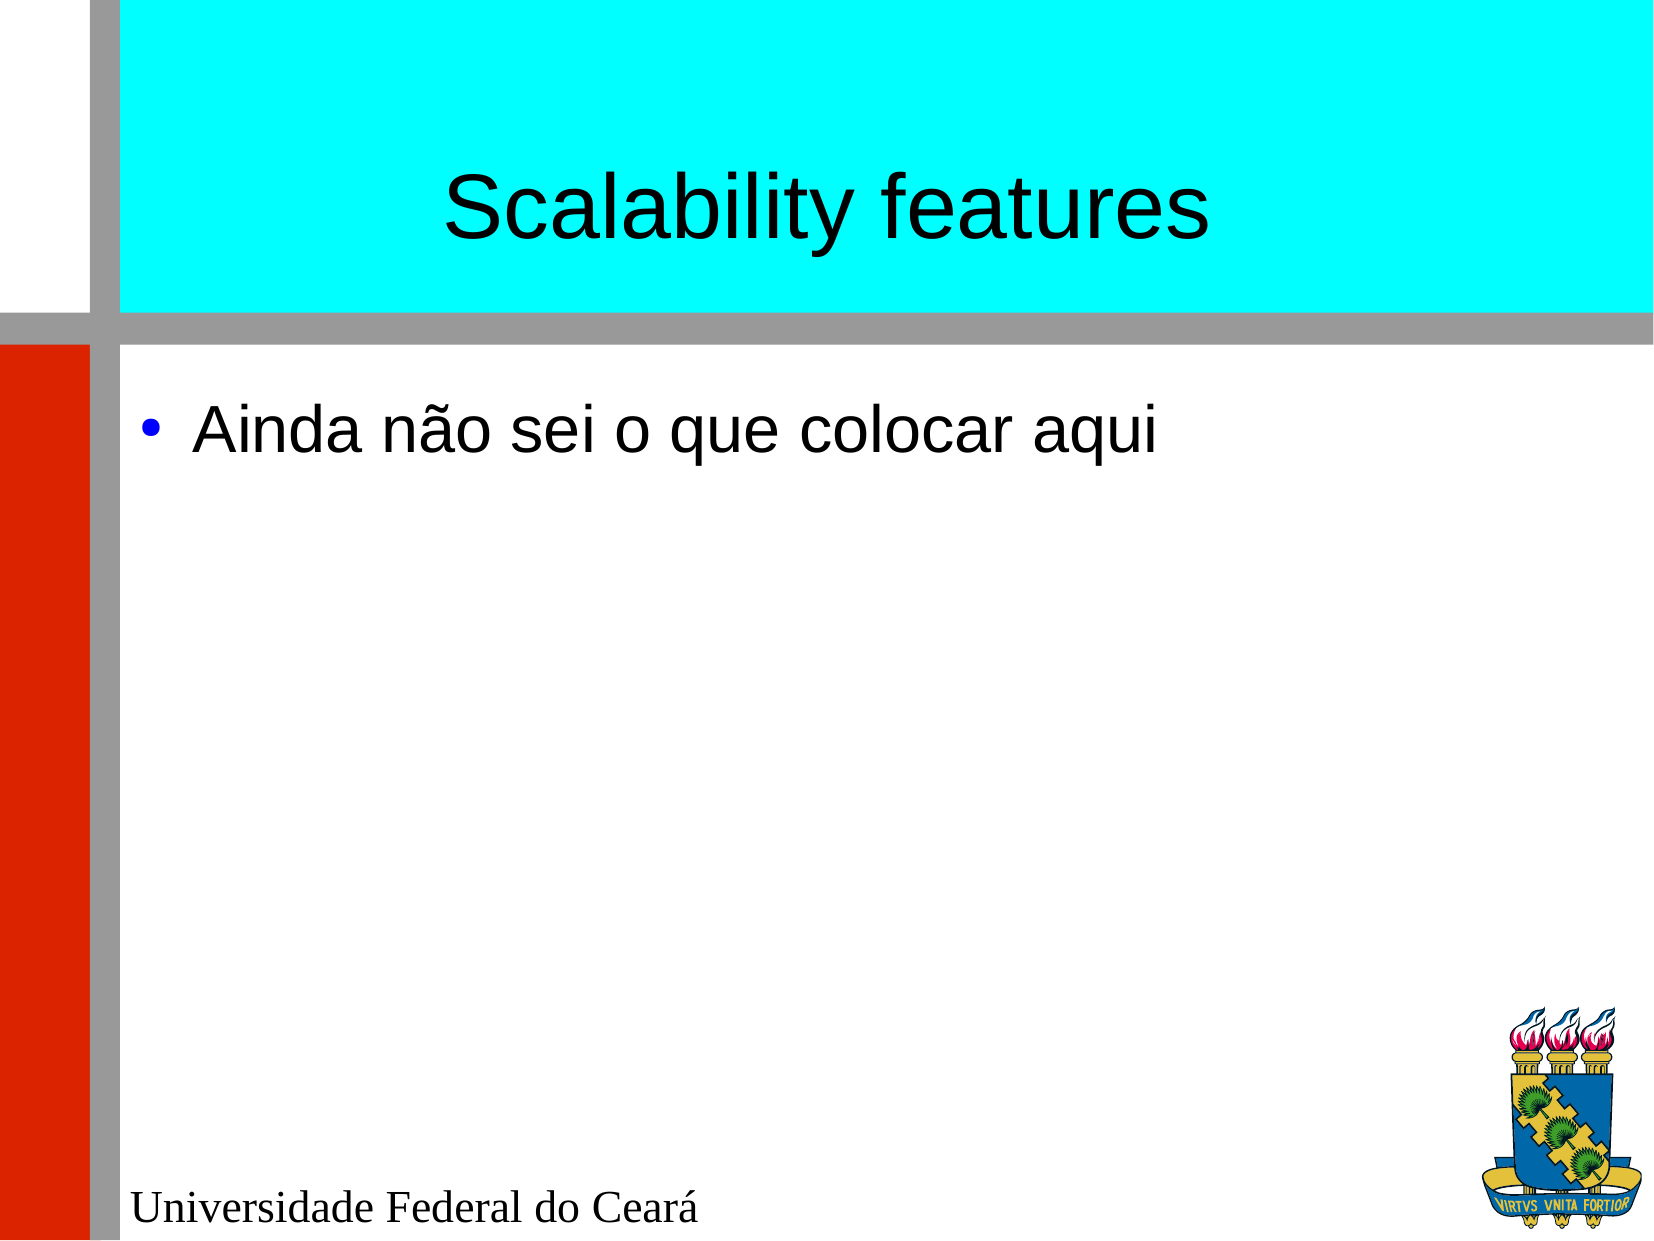

# Scalability features
Ainda não sei o que colocar aqui